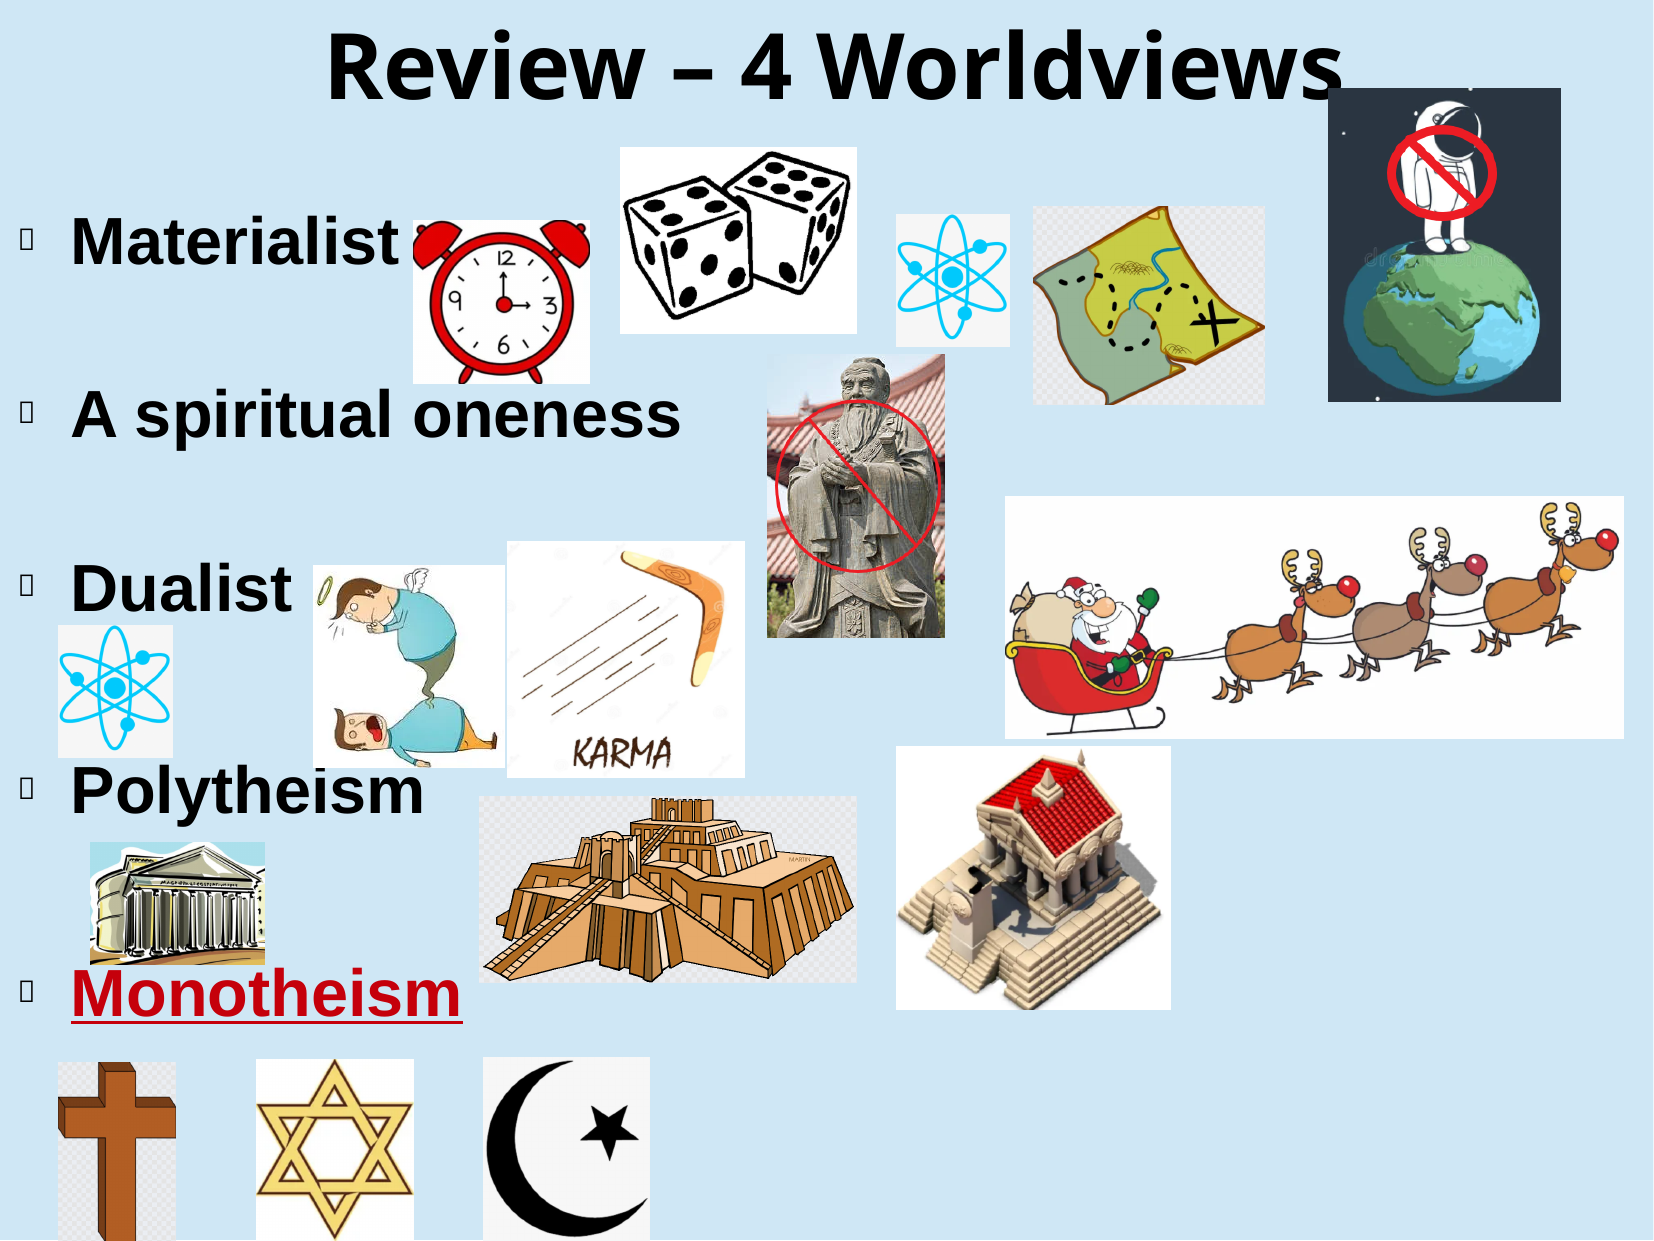

# Review – 4 Worldviews
Materialist
A spiritual oneness
Dualist
Polytheism
Monotheism